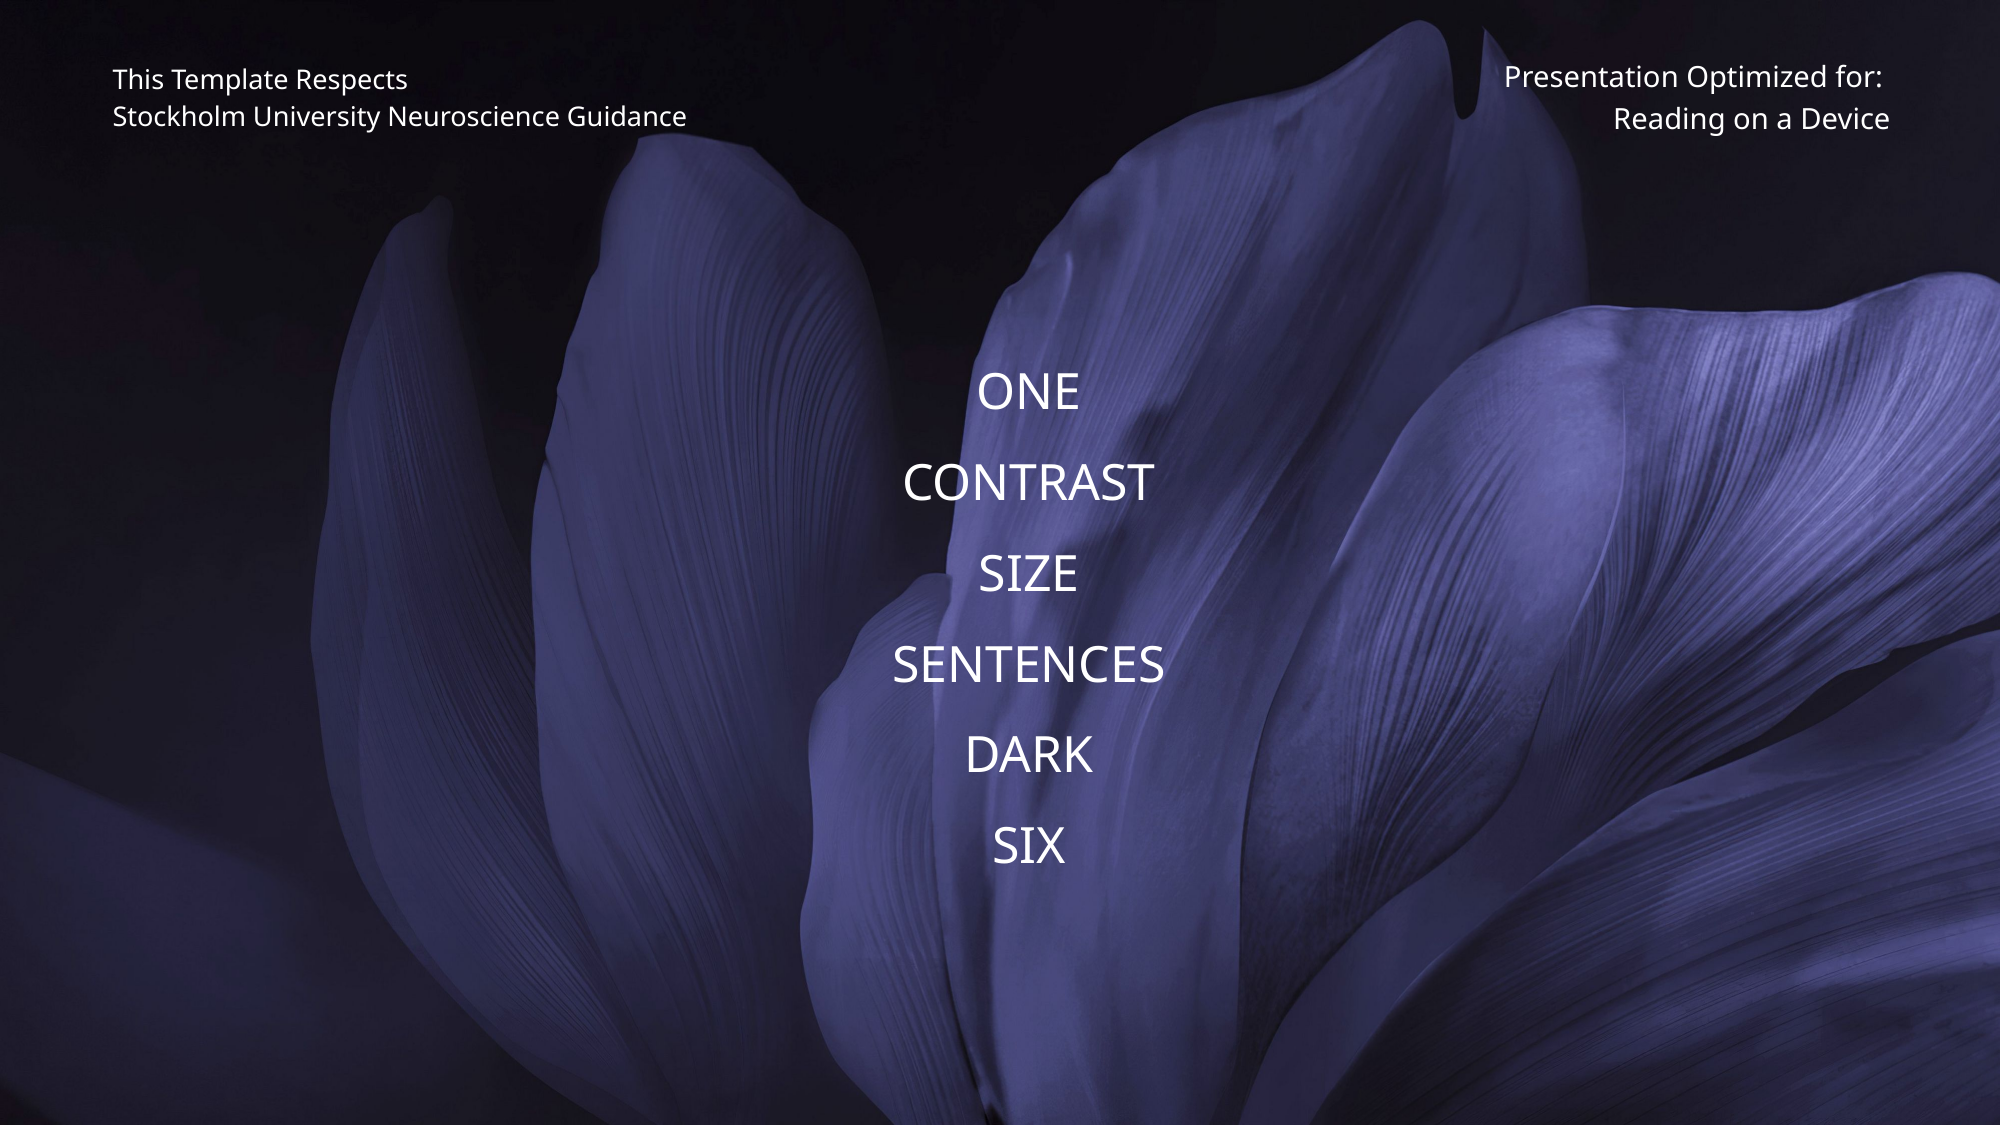

This Template Respects
Stockholm University Neuroscience Guidance
Presentation Optimized for:
Reading on a Device
# ONE
CONTRAST
SIZE
SENTENCES
DARK
SIX